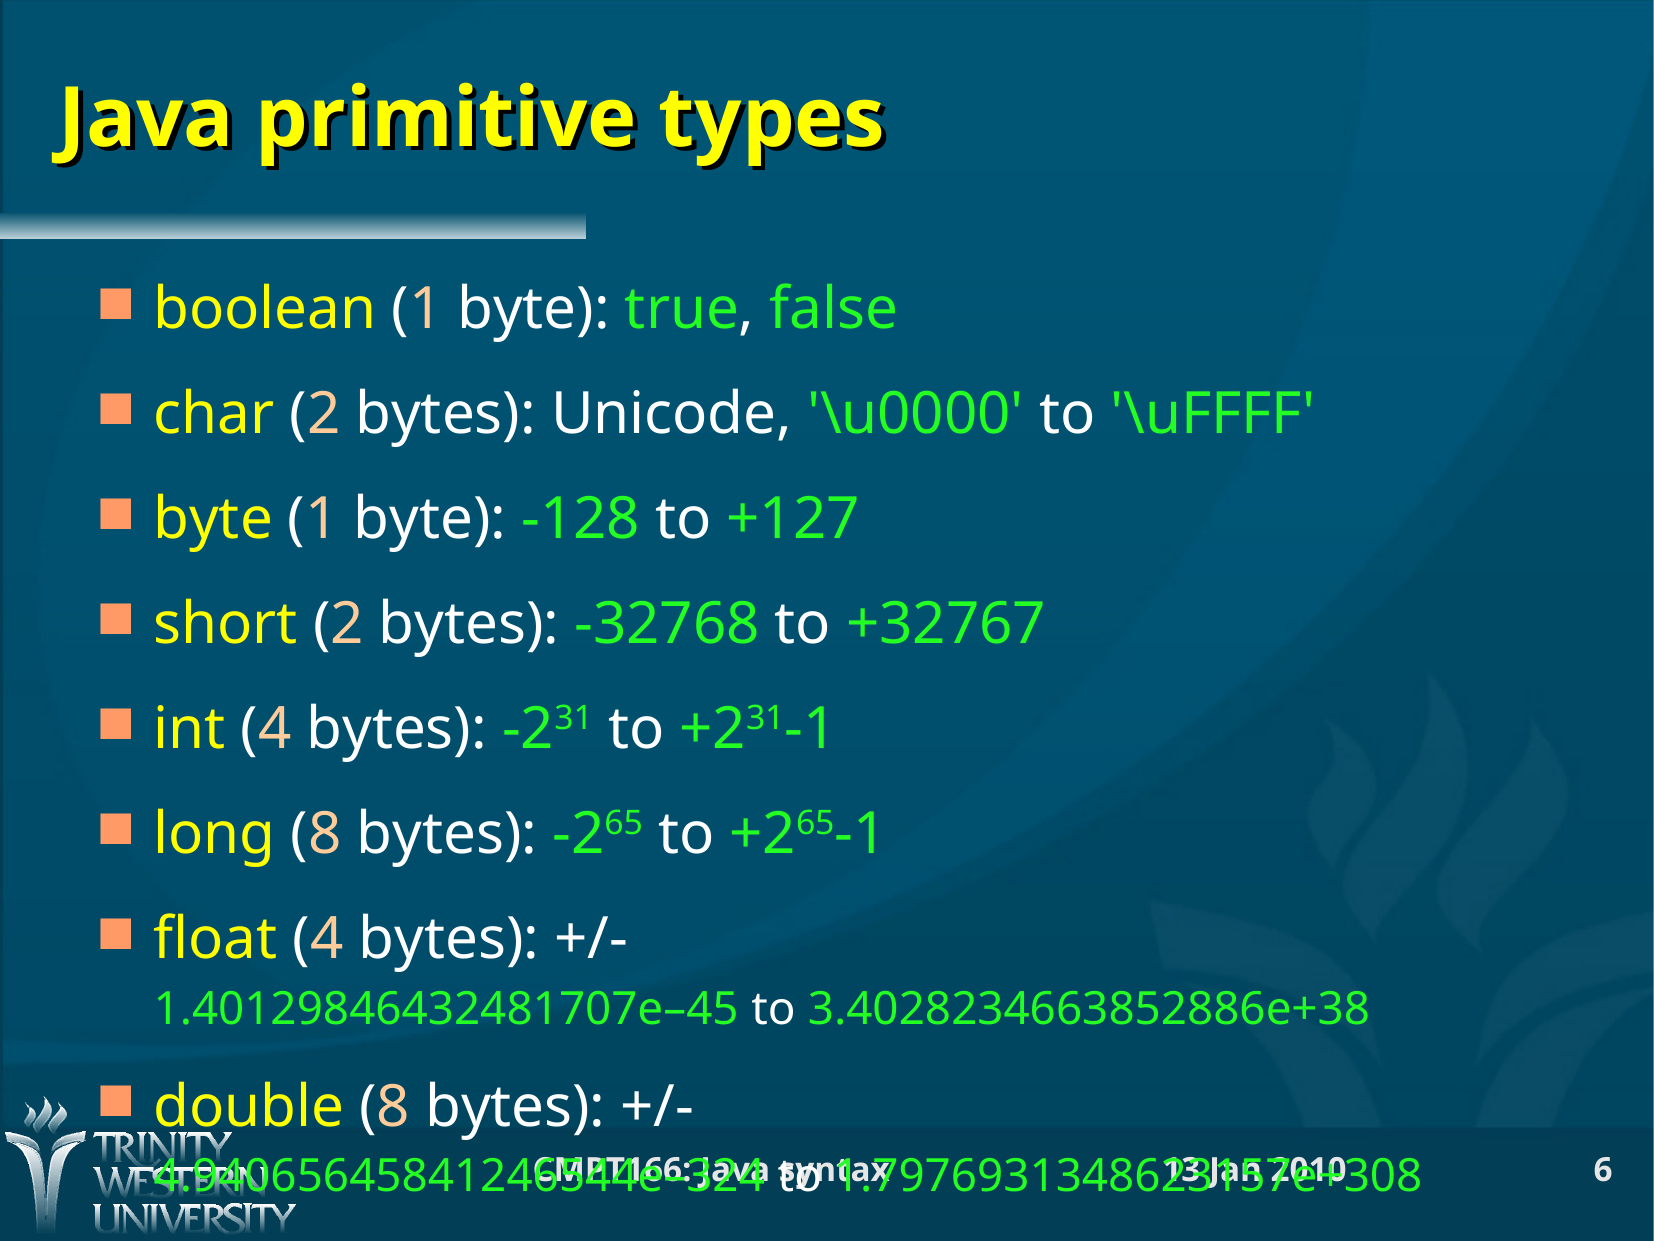

# Java primitive types
boolean (1 byte): true, false
char (2 bytes): Unicode, '\u0000' to '\uFFFF'
byte (1 byte): -128 to +127
short (2 bytes): -32768 to +32767
int (4 bytes): -231 to +231-1
long (8 bytes): -265 to +265-1
float (4 bytes): +/-
1.40129846432481707e–45 to 3.4028234663852886e+38
double (8 bytes): +/-
4.94065645841246544e–324 to 1.7976931348623157e+308
CMPT166: Java syntax
13 Jan 2010
6